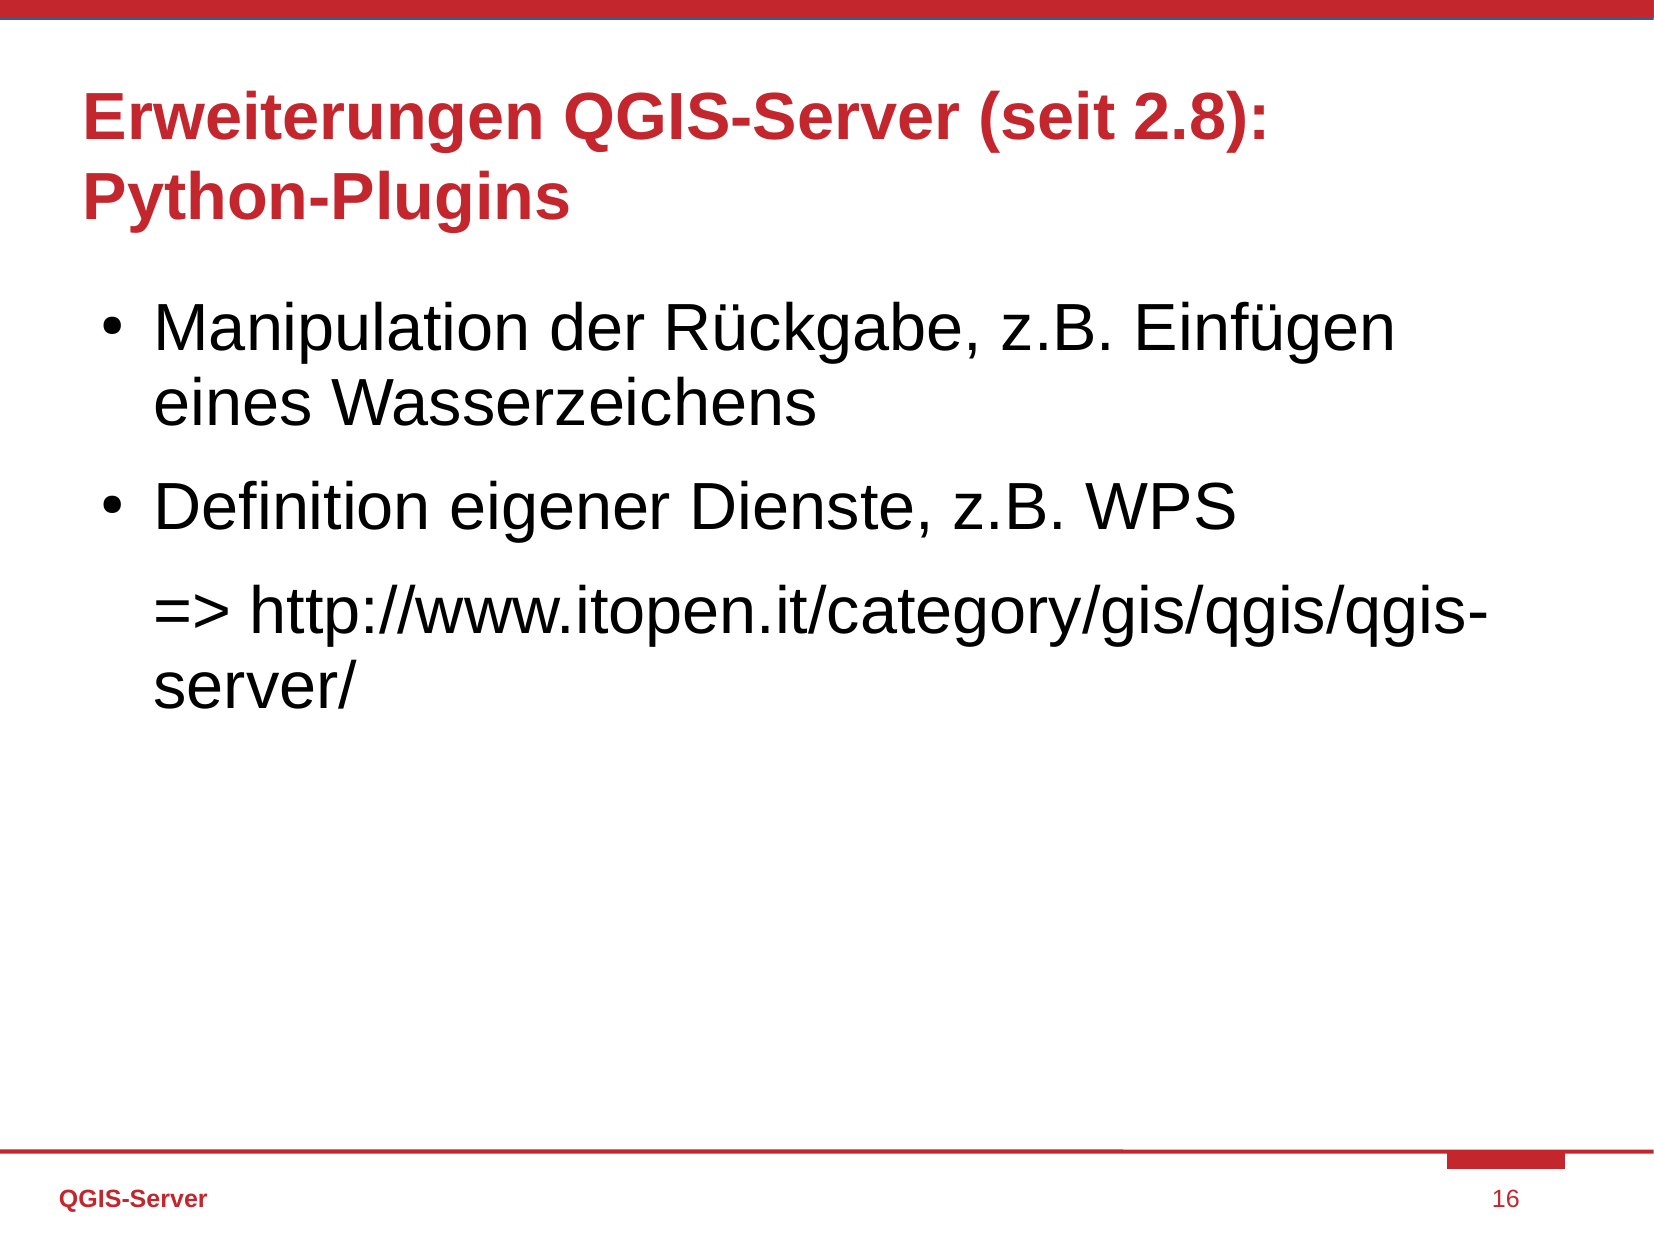

# Erweiterungen QGIS-Server (seit 2.8): Python-Plugins
Manipulation der Rückgabe, z.B. Einfügen eines Wasserzeichens
Definition eigener Dienste, z.B. WPS
=> http://www.itopen.it/category/gis/qgis/qgis-server/
QGIS-Server